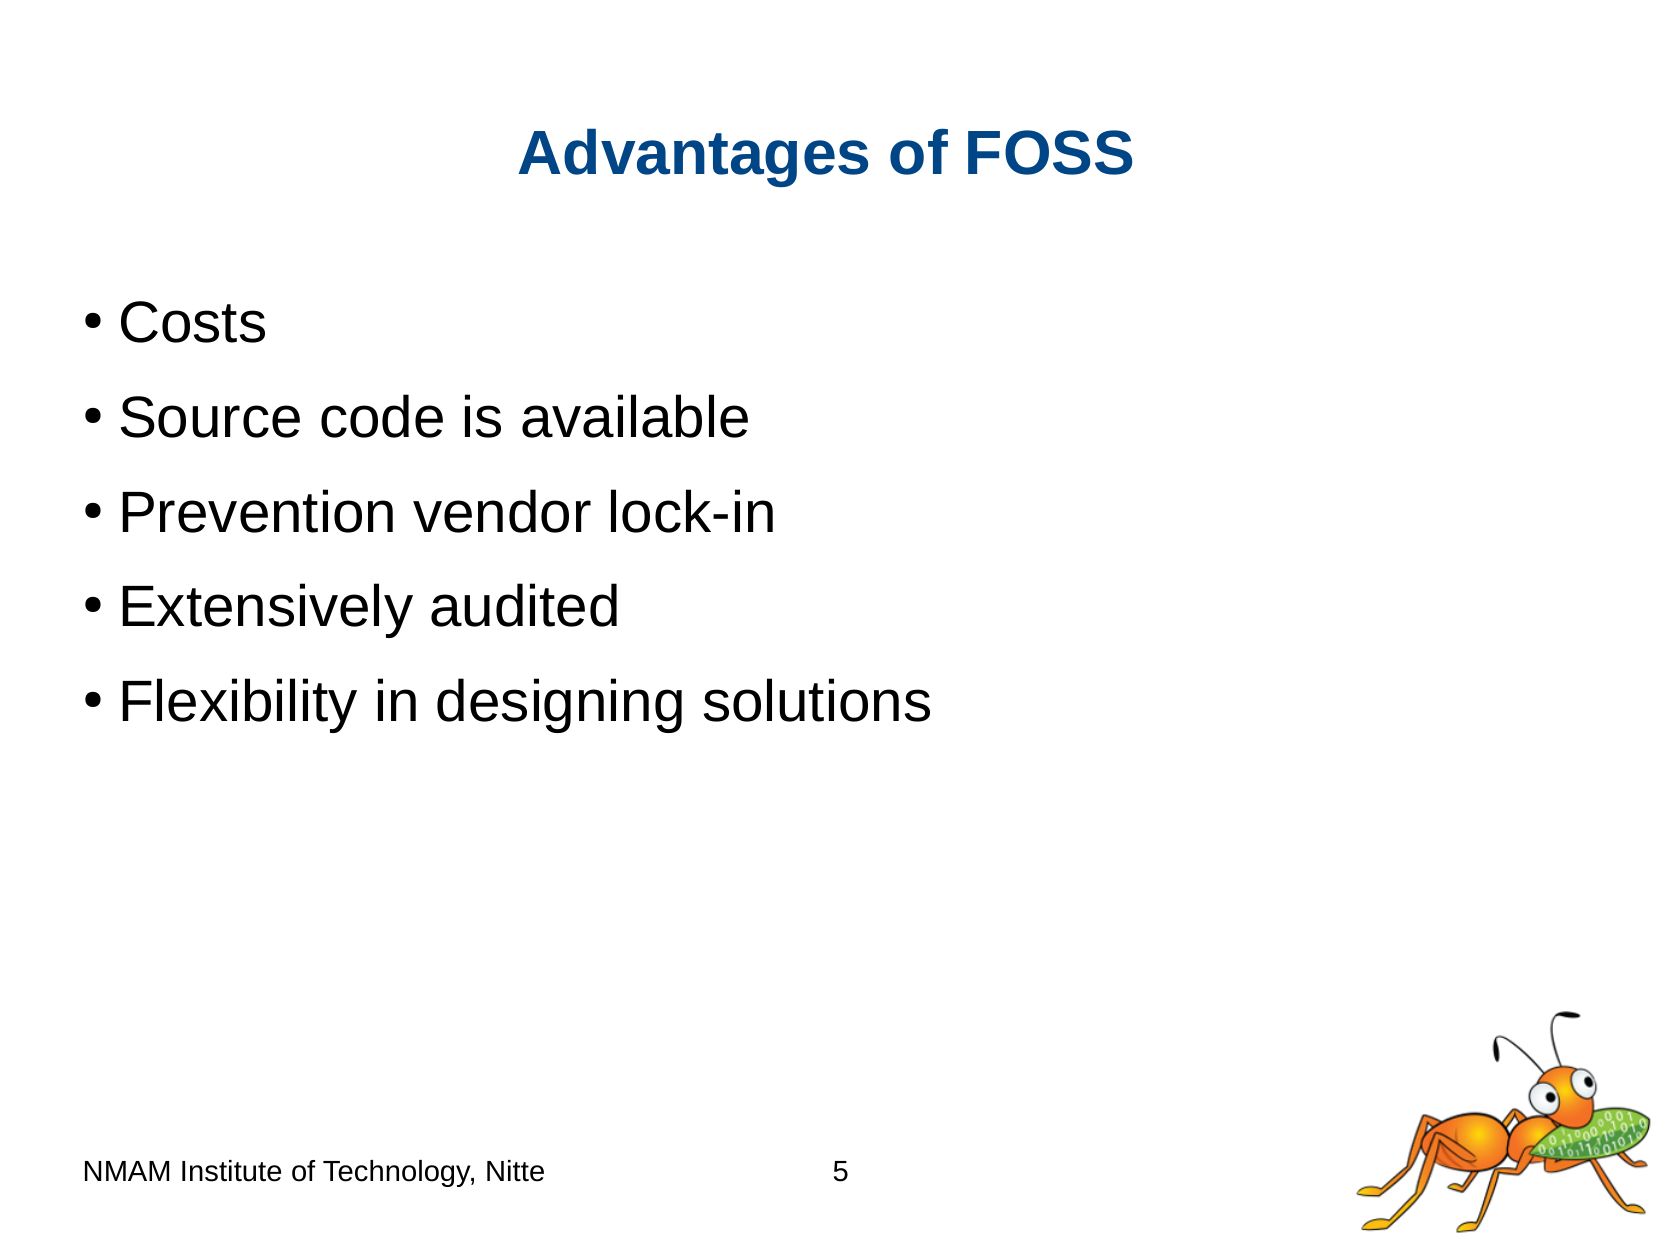

# Advantages of FOSS
Costs
Source code is available
Prevention vendor lock-in
Extensively audited
Flexibility in designing solutions
NMAM.I.T, Nitte
5